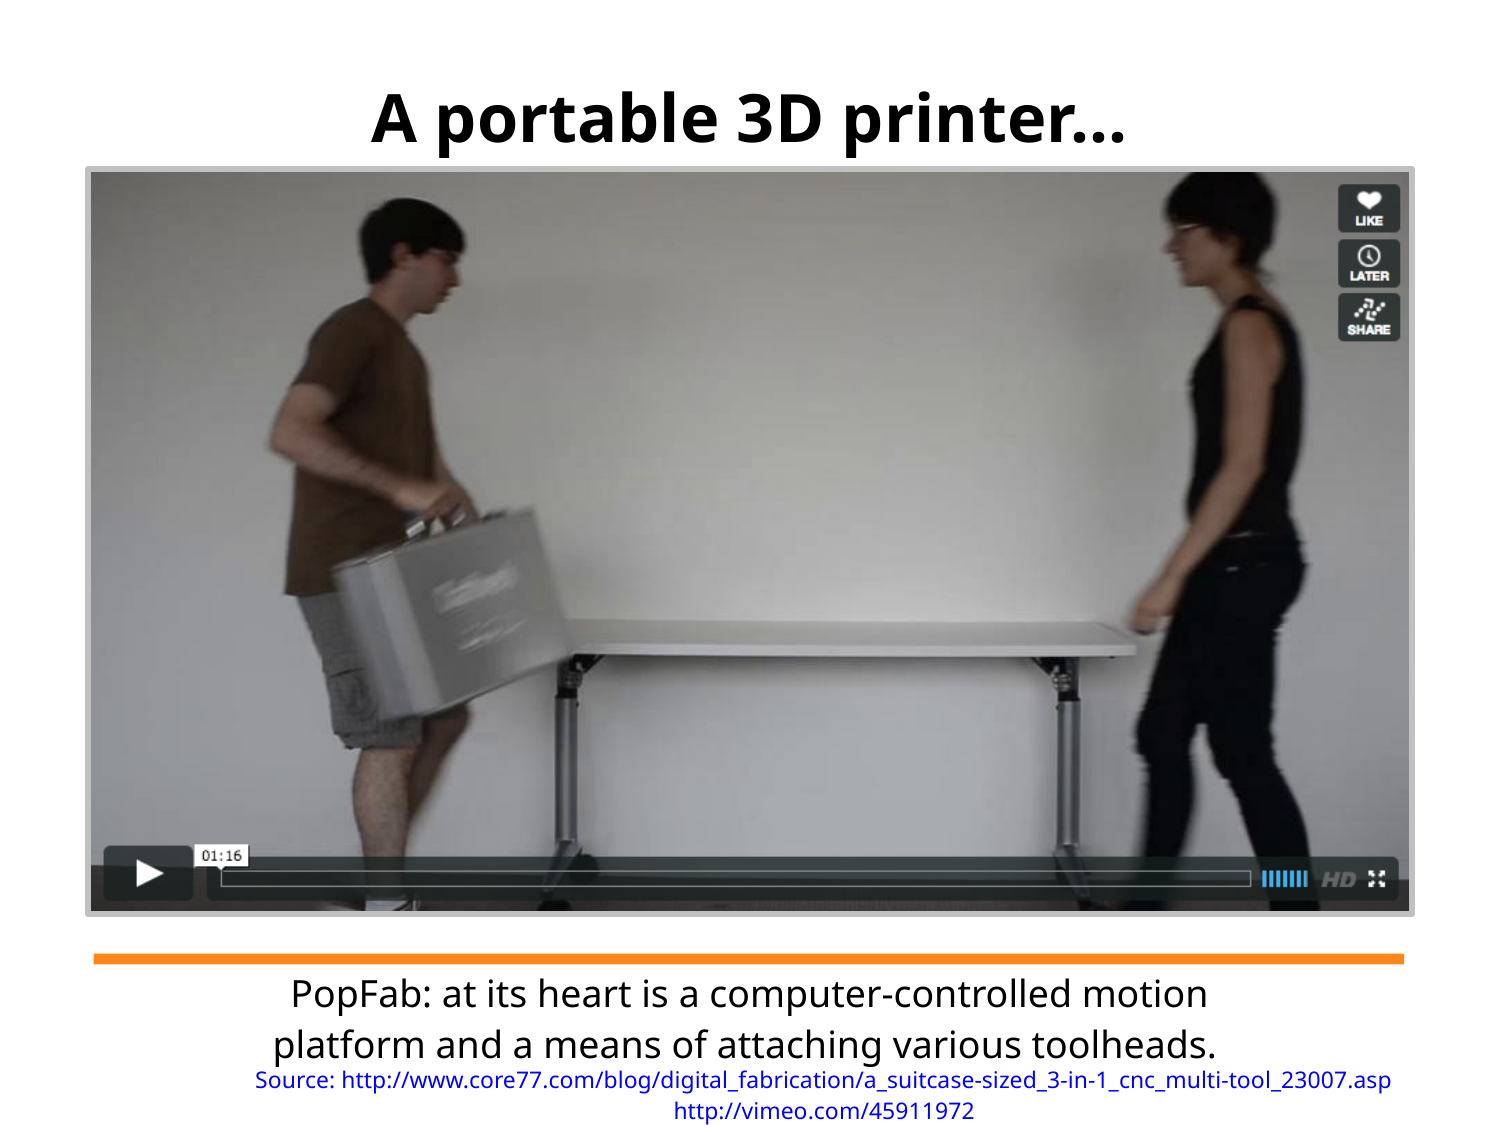

# A portable 3D printer...
PopFab: at its heart is a computer-controlled motion platform and a means of attaching various toolheads.
Source: http://www.core77.com/blog/digital_fabrication/a_suitcase-sized_3-in-1_cnc_multi-tool_23007.asp
http://vimeo.com/45911972